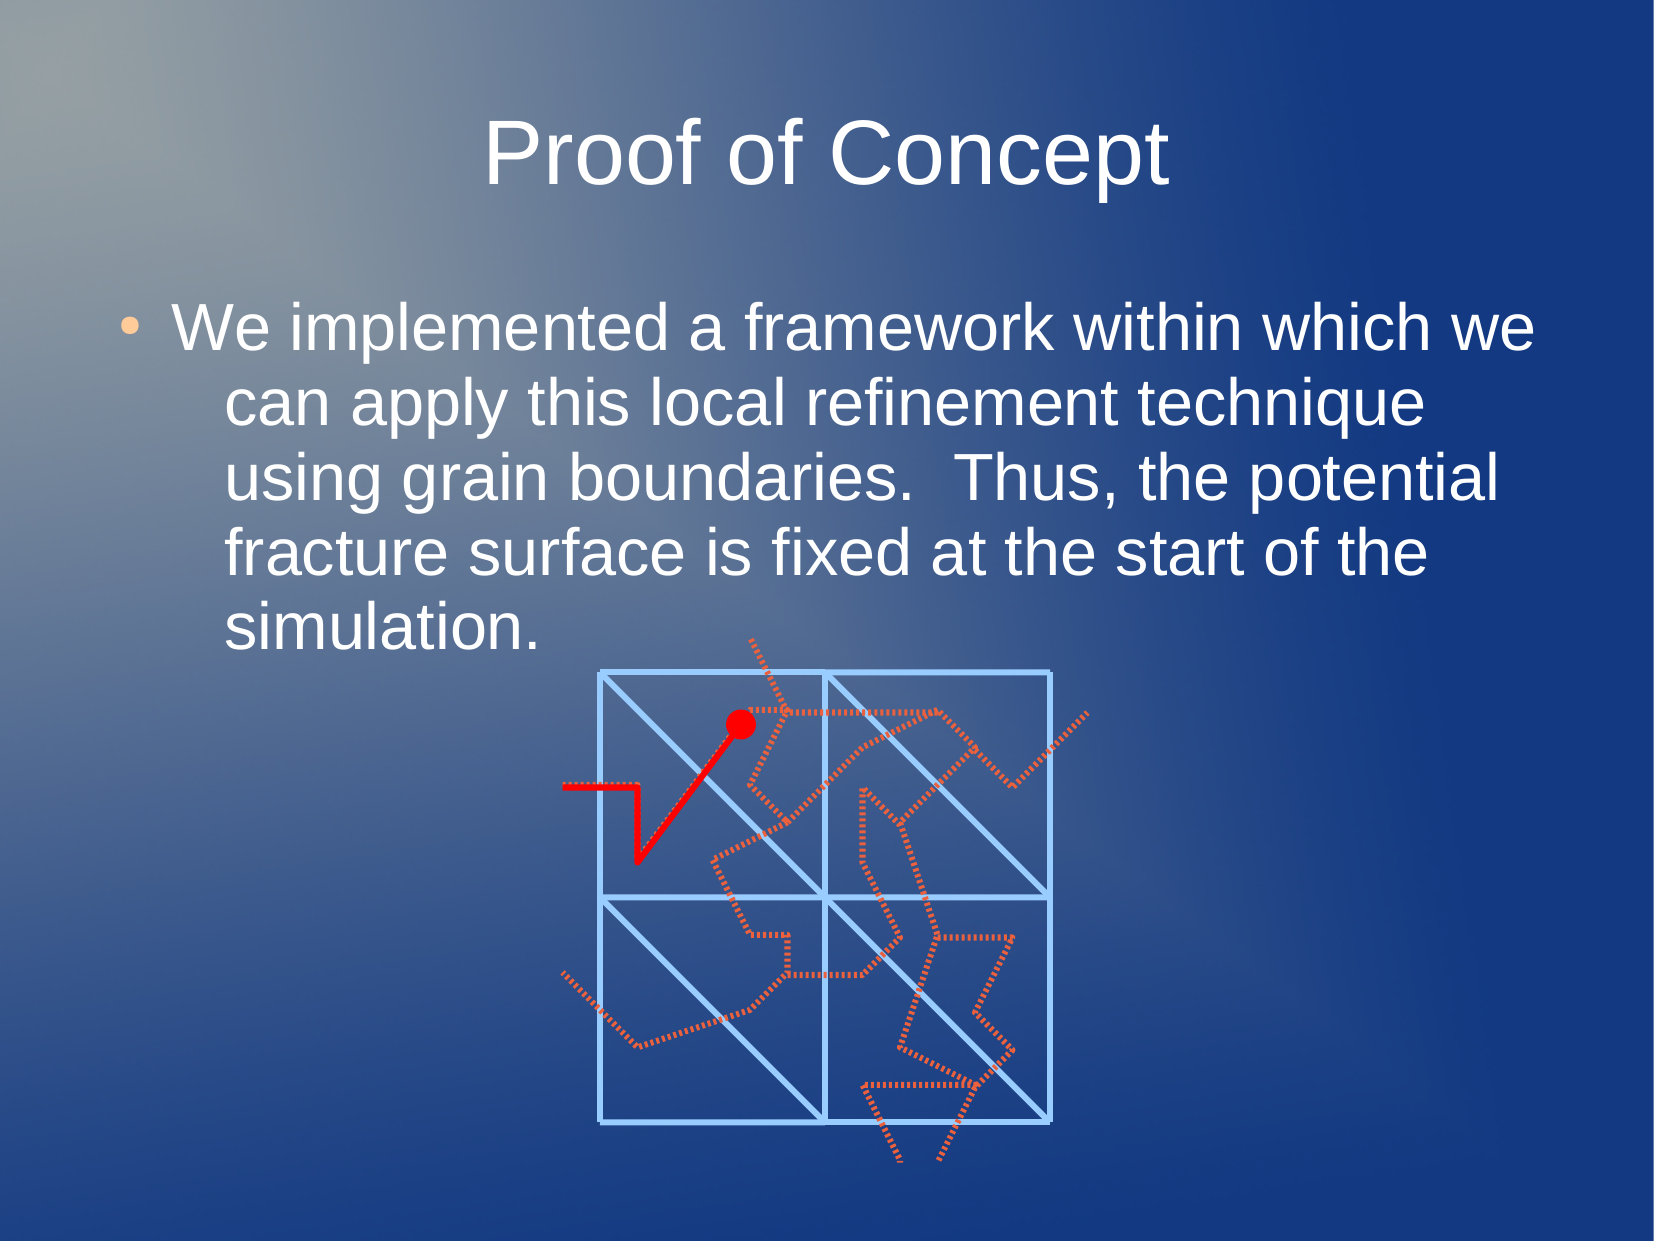

# Proof of Concept
We implemented a framework within which we can apply this local refinement technique using grain boundaries. Thus, the potential fracture surface is fixed at the start of the simulation.